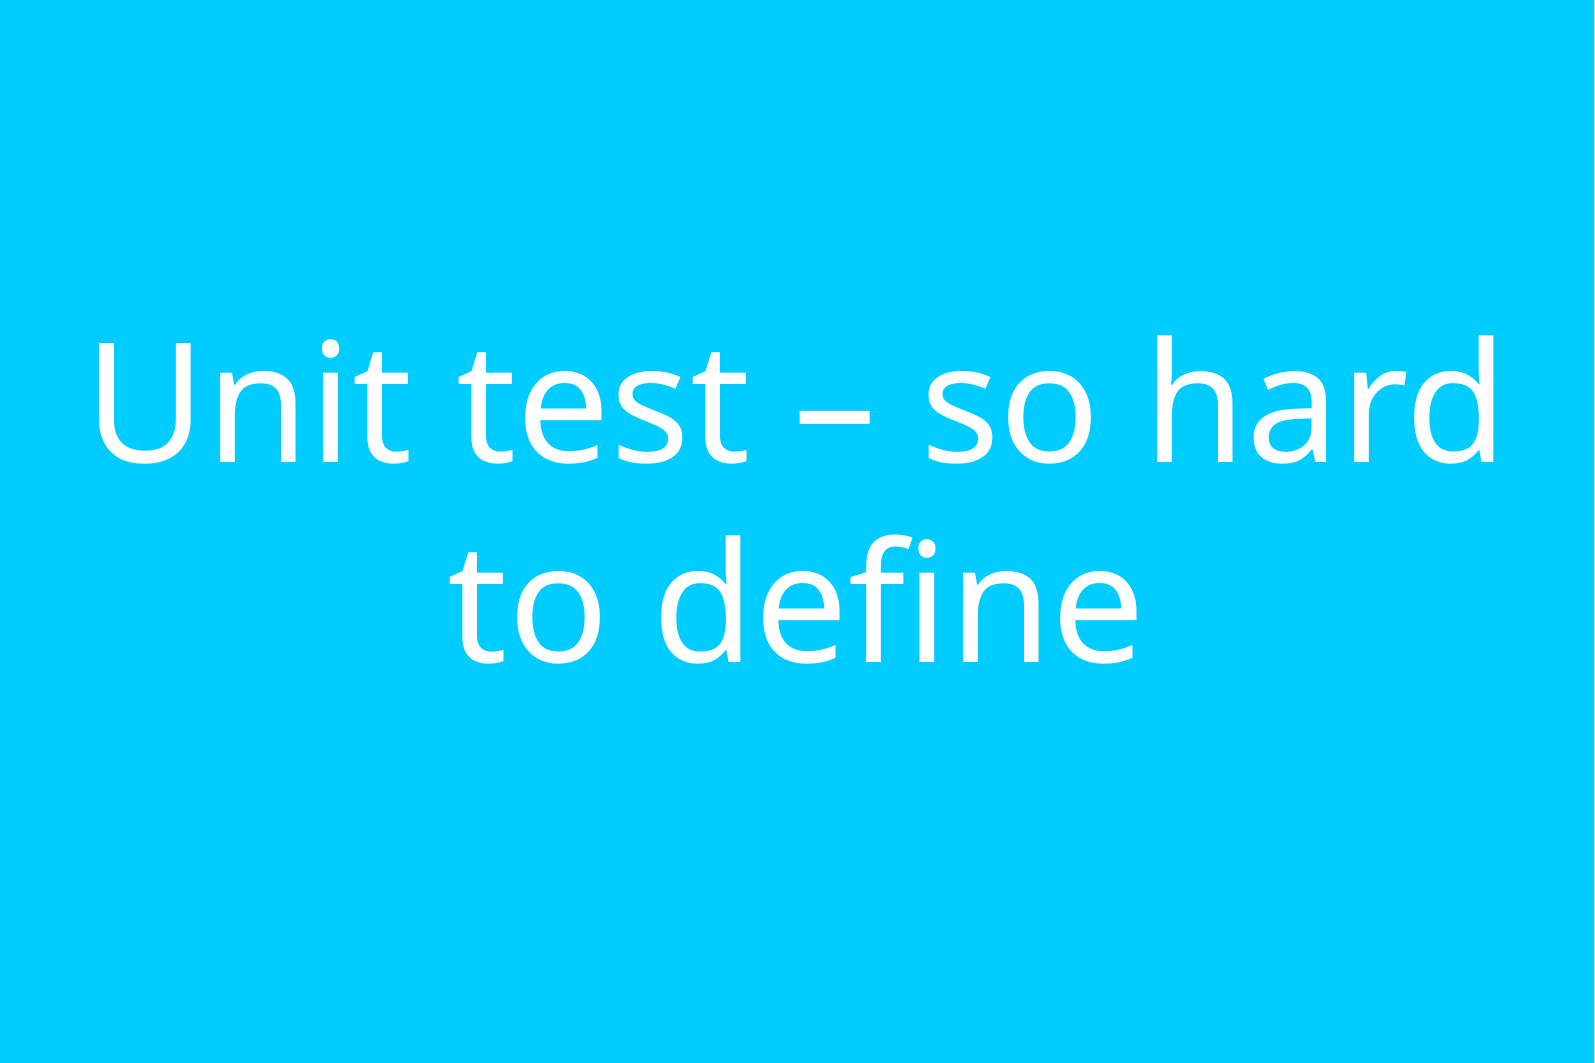

Unit test – so hard to define